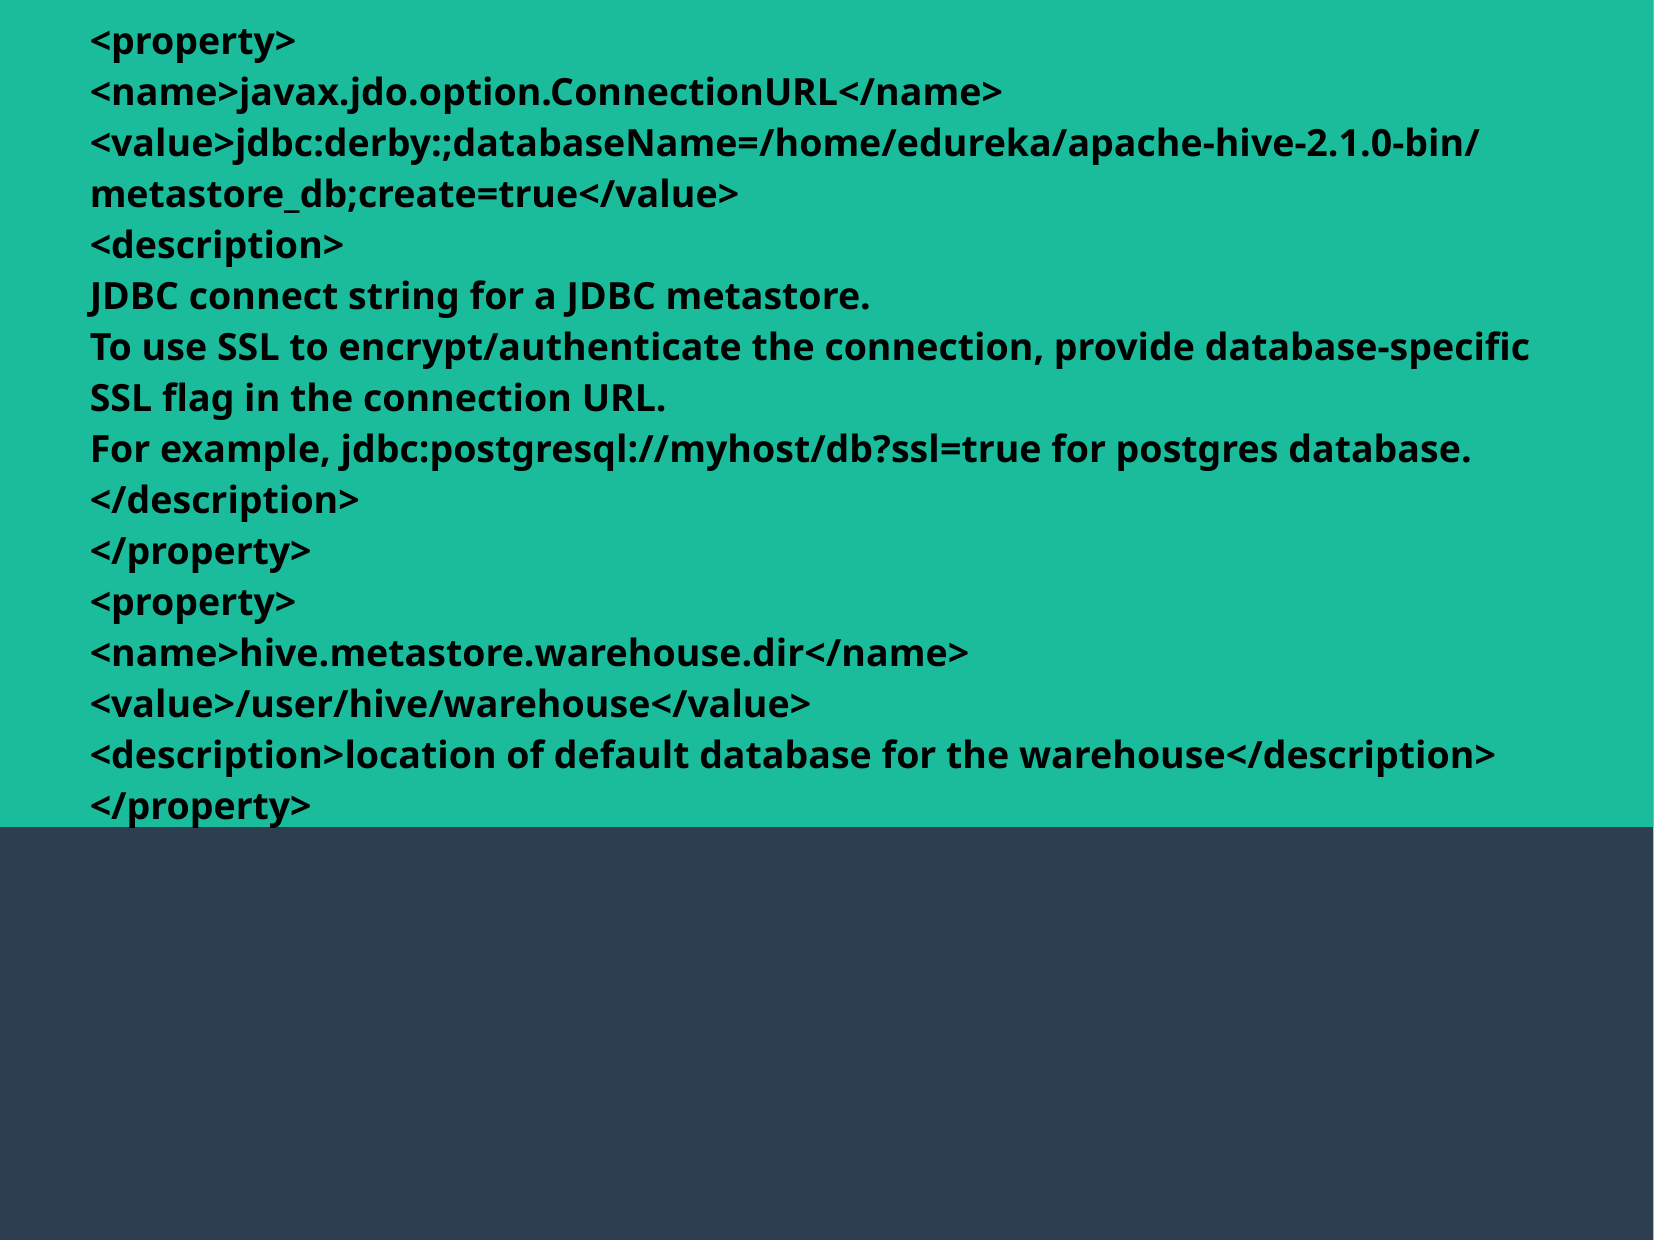

<property>
<name>javax.jdo.option.ConnectionURL</name>
<value>jdbc:derby:;databaseName=/home/edureka/apache-hive-2.1.0-bin/metastore_db;create=true</value>
<description>
JDBC connect string for a JDBC metastore.
To use SSL to encrypt/authenticate the connection, provide database-specific SSL flag in the connection URL.
For example, jdbc:postgresql://myhost/db?ssl=true for postgres database.
</description>
</property>
<property>
<name>hive.metastore.warehouse.dir</name>
<value>/user/hive/warehouse</value>
<description>location of default database for the warehouse</description>
</property>